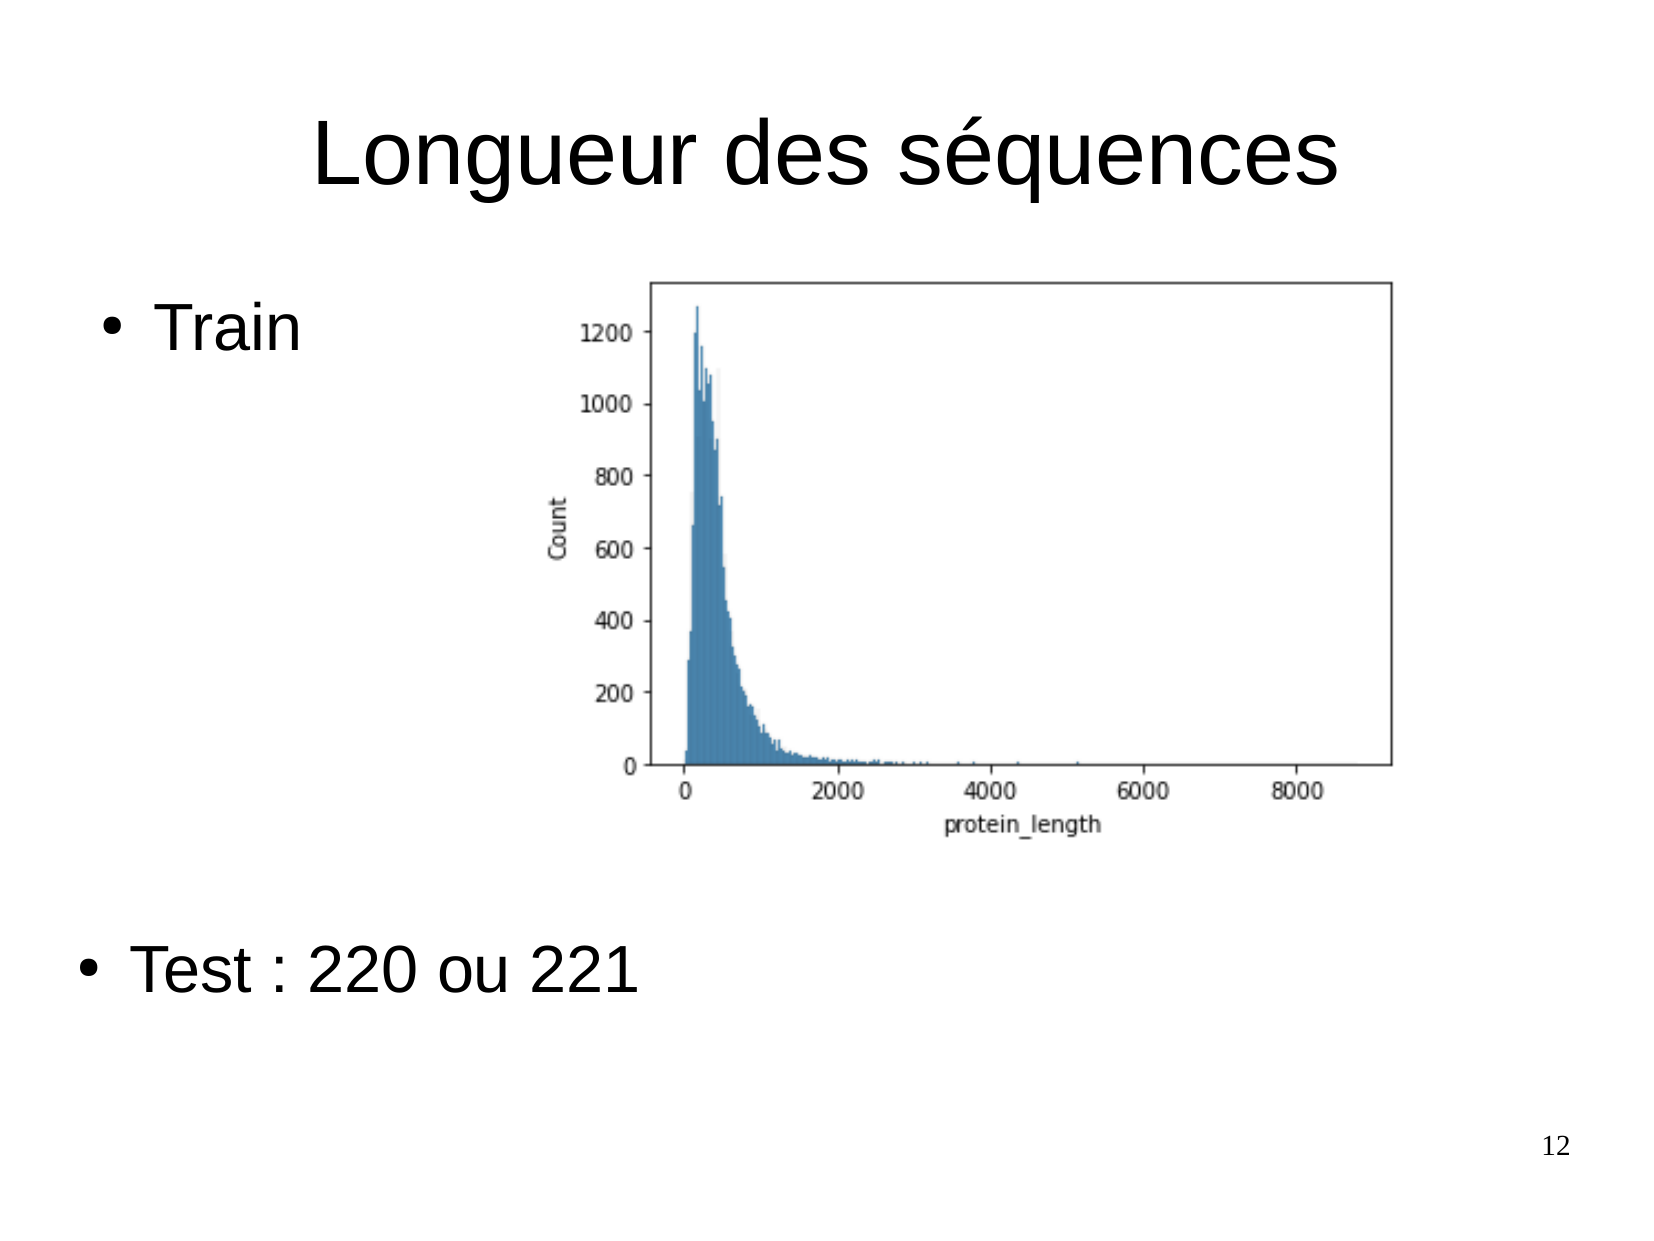

# Longueur des séquences
Train
Test : 220 ou 221
12